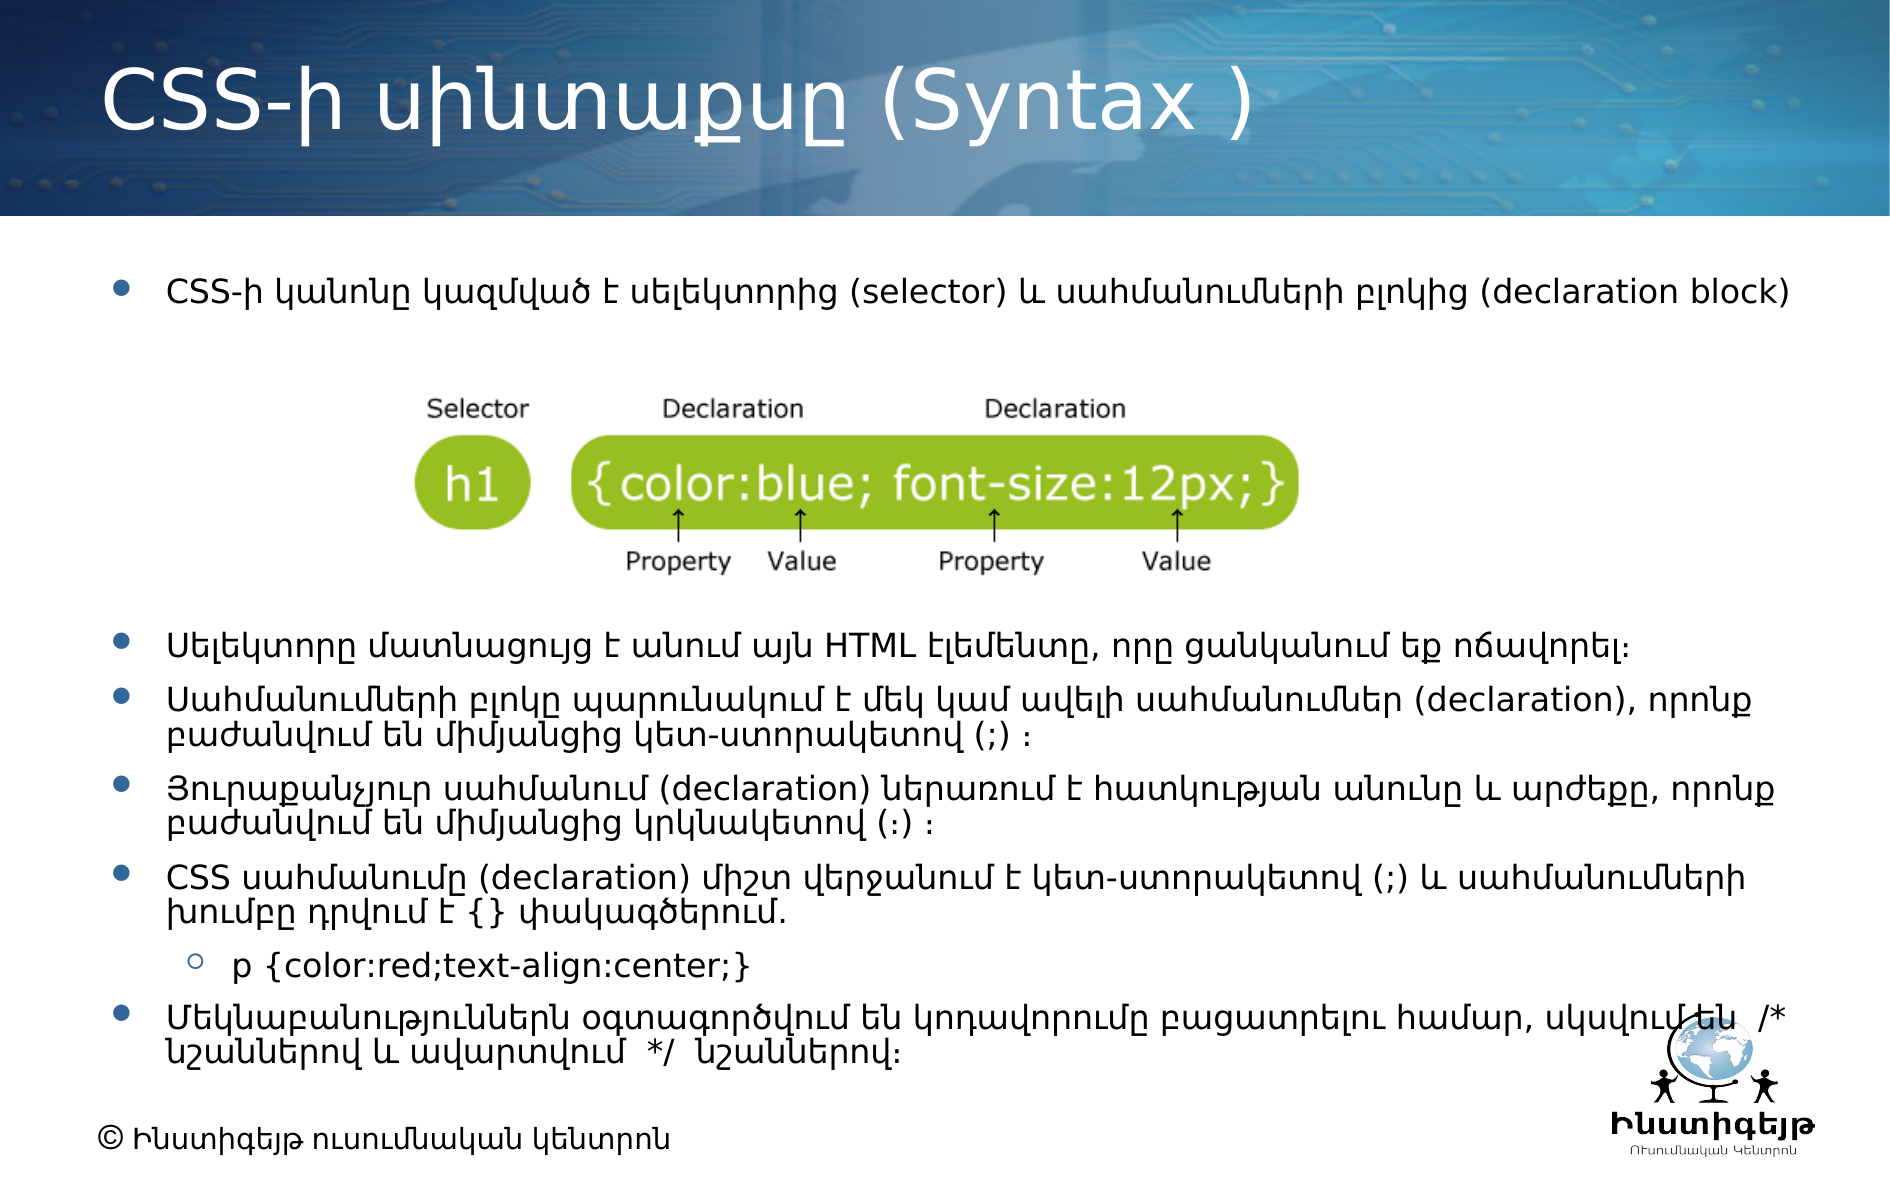

CSS-ի սինտաքսը (Syntax )
# CSS-ի կանոնը կազմված է սելեկտորից (selector) և սահմանումների բլոկից (declaration block)
Սելեկտորը մատնացույց է անում այն HTML էլեմենտը, որը ցանկանում եք ոճավորել։
Սահմանումների բլոկը պարունակում է մեկ կամ ավելի սահմանումներ (declaration), որոնք բաժանվում են միմյանցից կետ-ստորակետով (;) ։
Յուրաքանչյուր սահմանում (declaration) ներառում է հատկության անունը և արժեքը, որոնք բաժանվում են միմյանցից կրկնակետով (։) ։
CSS սահմանումը (declaration) միշտ վերջանում է կետ-ստորակետով (;) և սահմանումների խումբը դրվում է {} փակագծերում․
p {color:red;text-align:center;}
Մեկնաբանություններն օգտագործվում են կոդավորումը բացատրելու համար, սկսվում են /* նշաններով և ավարտվում */ նշաններով։